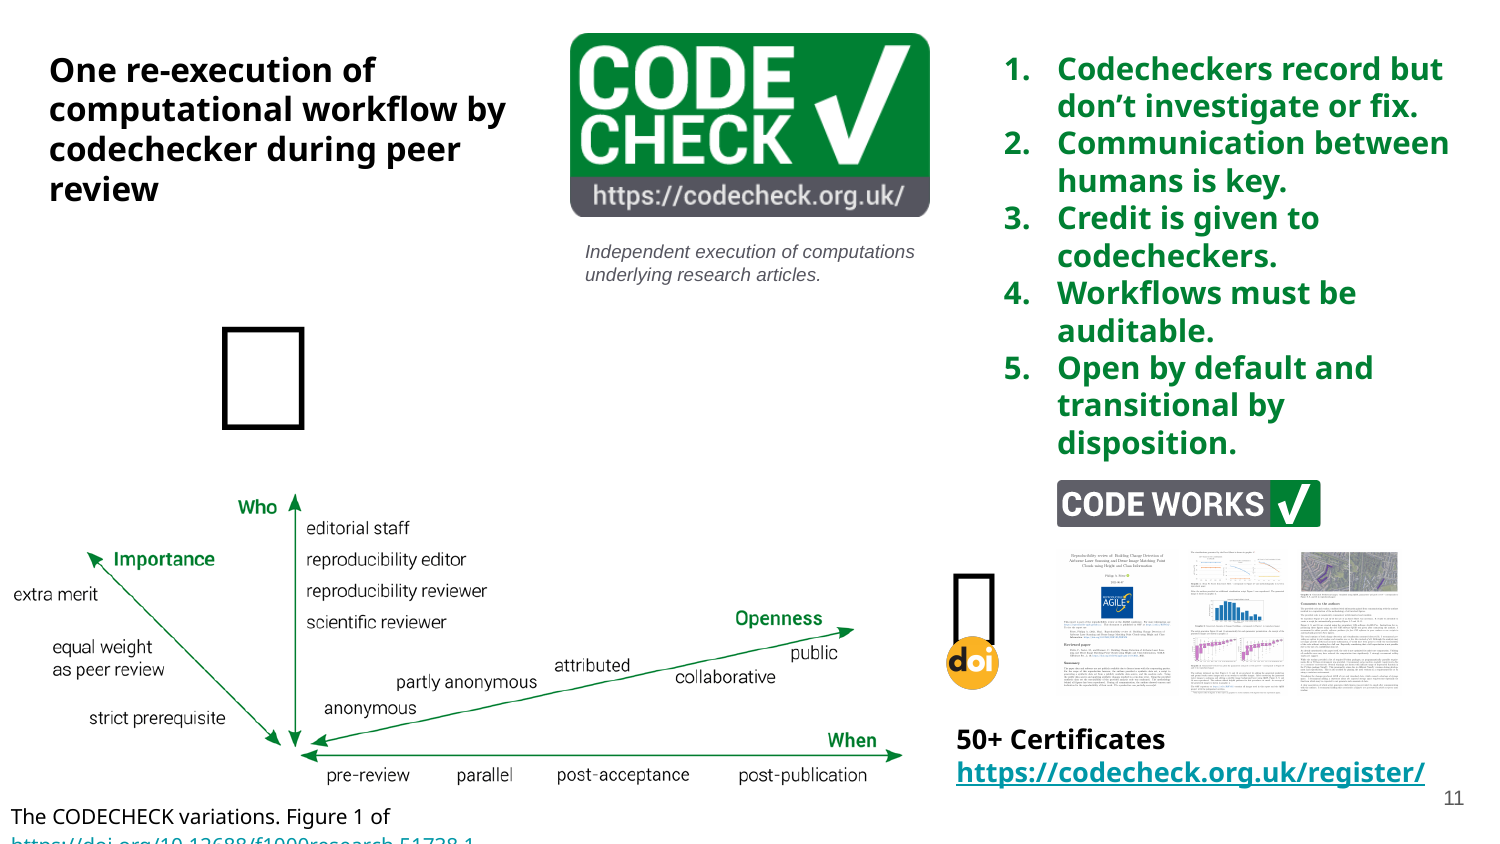

One re-execution of computational workflow by codechecker during peer review
Independent execution of computations underlying research articles.
Codecheckers record but don’t investigate or fix.
Communication between humans is key.
Credit is given to codecheckers.
Workflows must be auditable.
Open by default and transitional by disposition.
👶
The CODECHECK variations. Figure 1 of https://doi.org/10.12688/f1000research.51738.1
🔏
50+ Certificates https://codecheck.org.uk/register/